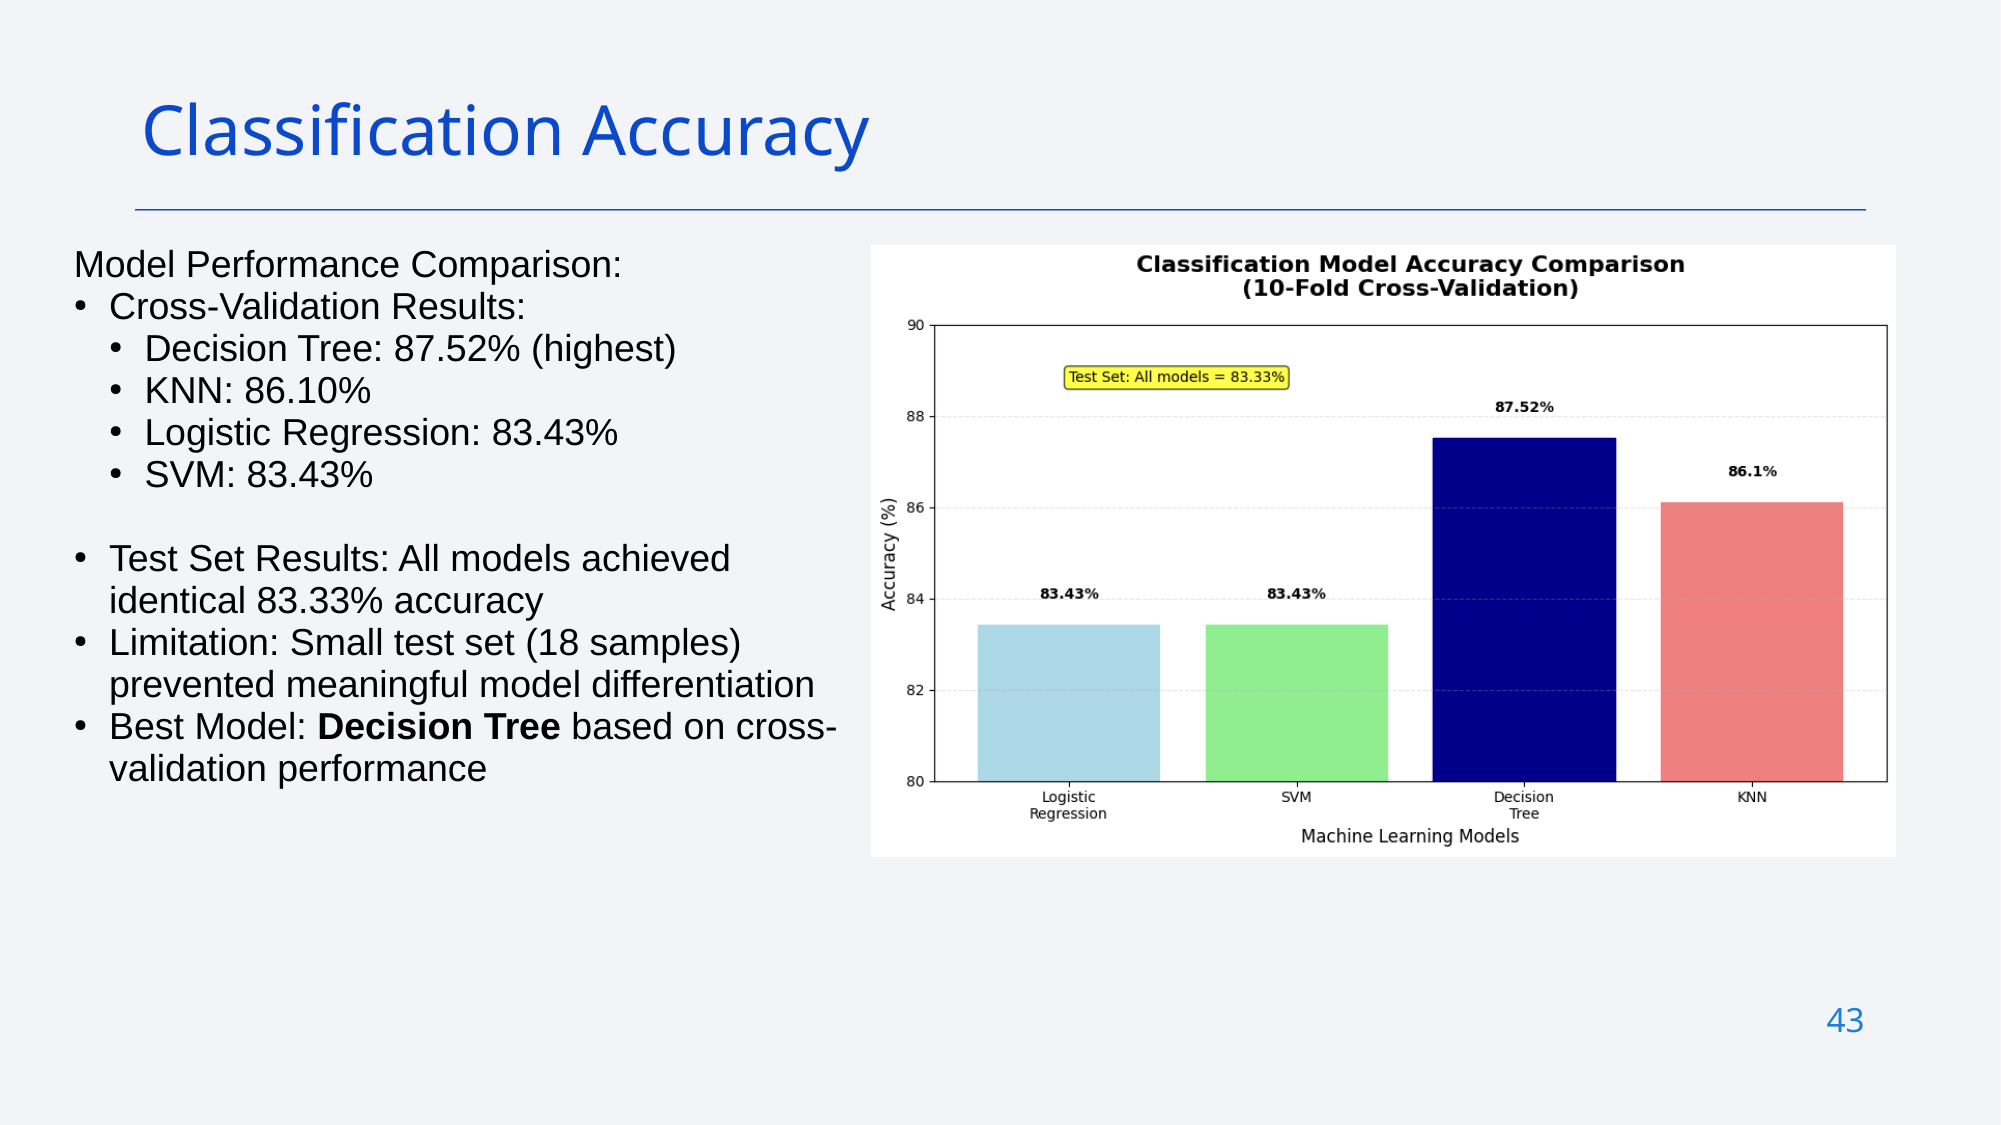

Classification Accuracy
Model Performance Comparison:
Cross-Validation Results:
Decision Tree: 87.52% (highest)
KNN: 86.10%
Logistic Regression: 83.43%
SVM: 83.43%
Test Set Results: All models achieved identical 83.33% accuracy
Limitation: Small test set (18 samples) prevented meaningful model differentiation
Best Model: Decision Tree based on cross-validation performance
43